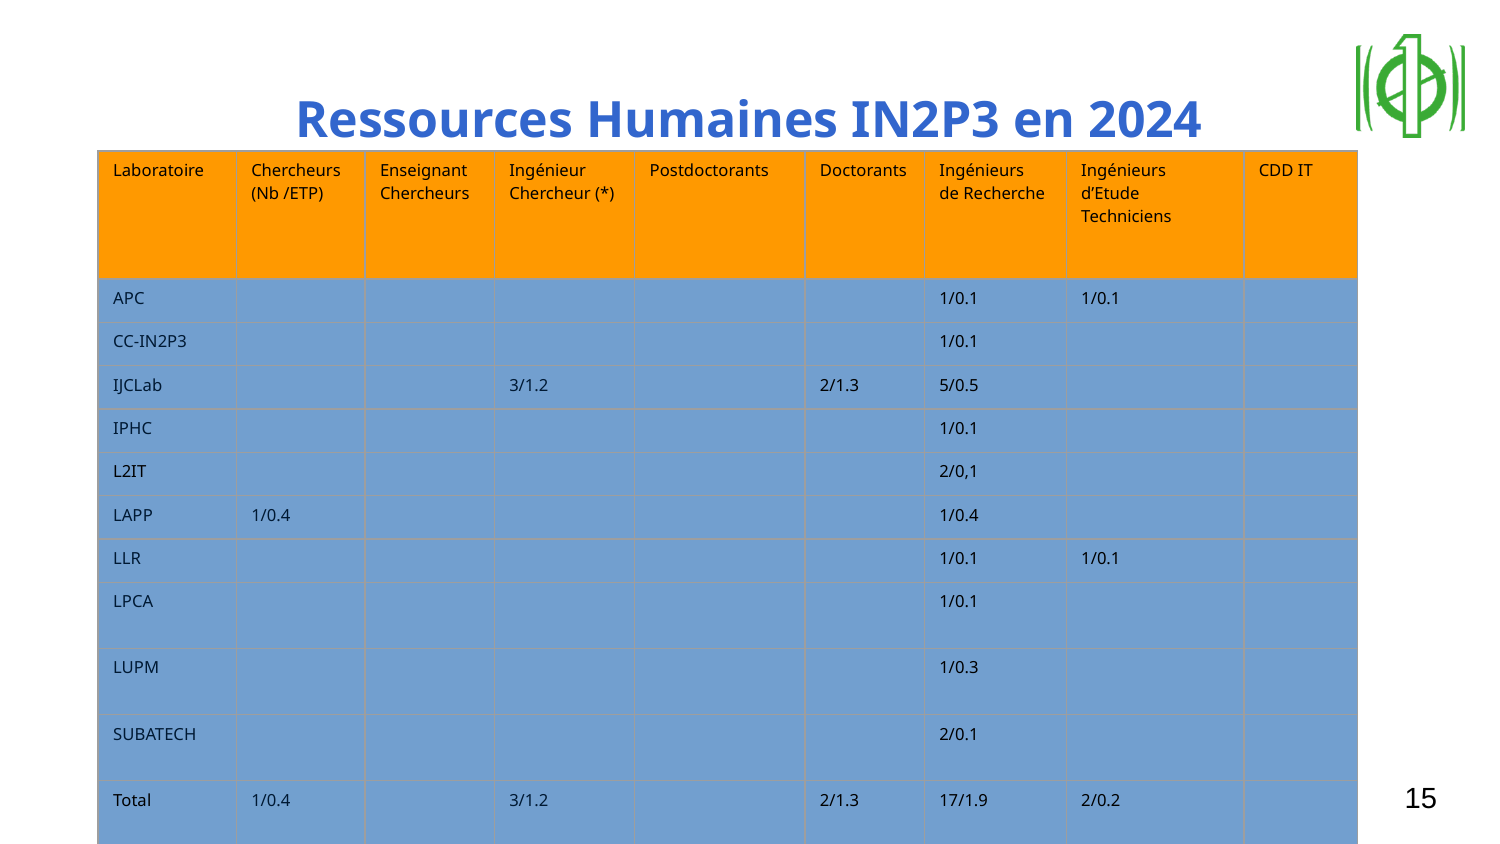

Ressources Humaines IN2P3 en 2024
| Laboratoire | Chercheurs (Nb /ETP) | Enseignant Chercheurs | Ingénieur Chercheur (\*) | Postdoctorants | Doctorants | Ingénieurs de Recherche | Ingénieurs d’Etude Techniciens | CDD IT |
| --- | --- | --- | --- | --- | --- | --- | --- | --- |
| APC | | | | | | 1/0.1 | 1/0.1 | |
| CC-IN2P3 | | | | | | 1/0.1 | | |
| IJCLab | | | 3/1.2 | | 2/1.3 | 5/0.5 | | |
| IPHC | | | | | | 1/0.1 | | |
| L2IT | | | | | | 2/0,1 | | |
| LAPP | 1/0.4 | | | | | 1/0.4 | | |
| LLR | | | | | | 1/0.1 | 1/0.1 | |
| LPCA | | | | | | 1/0.1 | | |
| LUPM | | | | | | 1/0.3 | | |
| SUBATECH | | | | | | 2/0.1 | | |
| Total | 1/0.4 | | 3/1.2 | | 2/1.3 | 17/1.9 | 2/0.2 | |